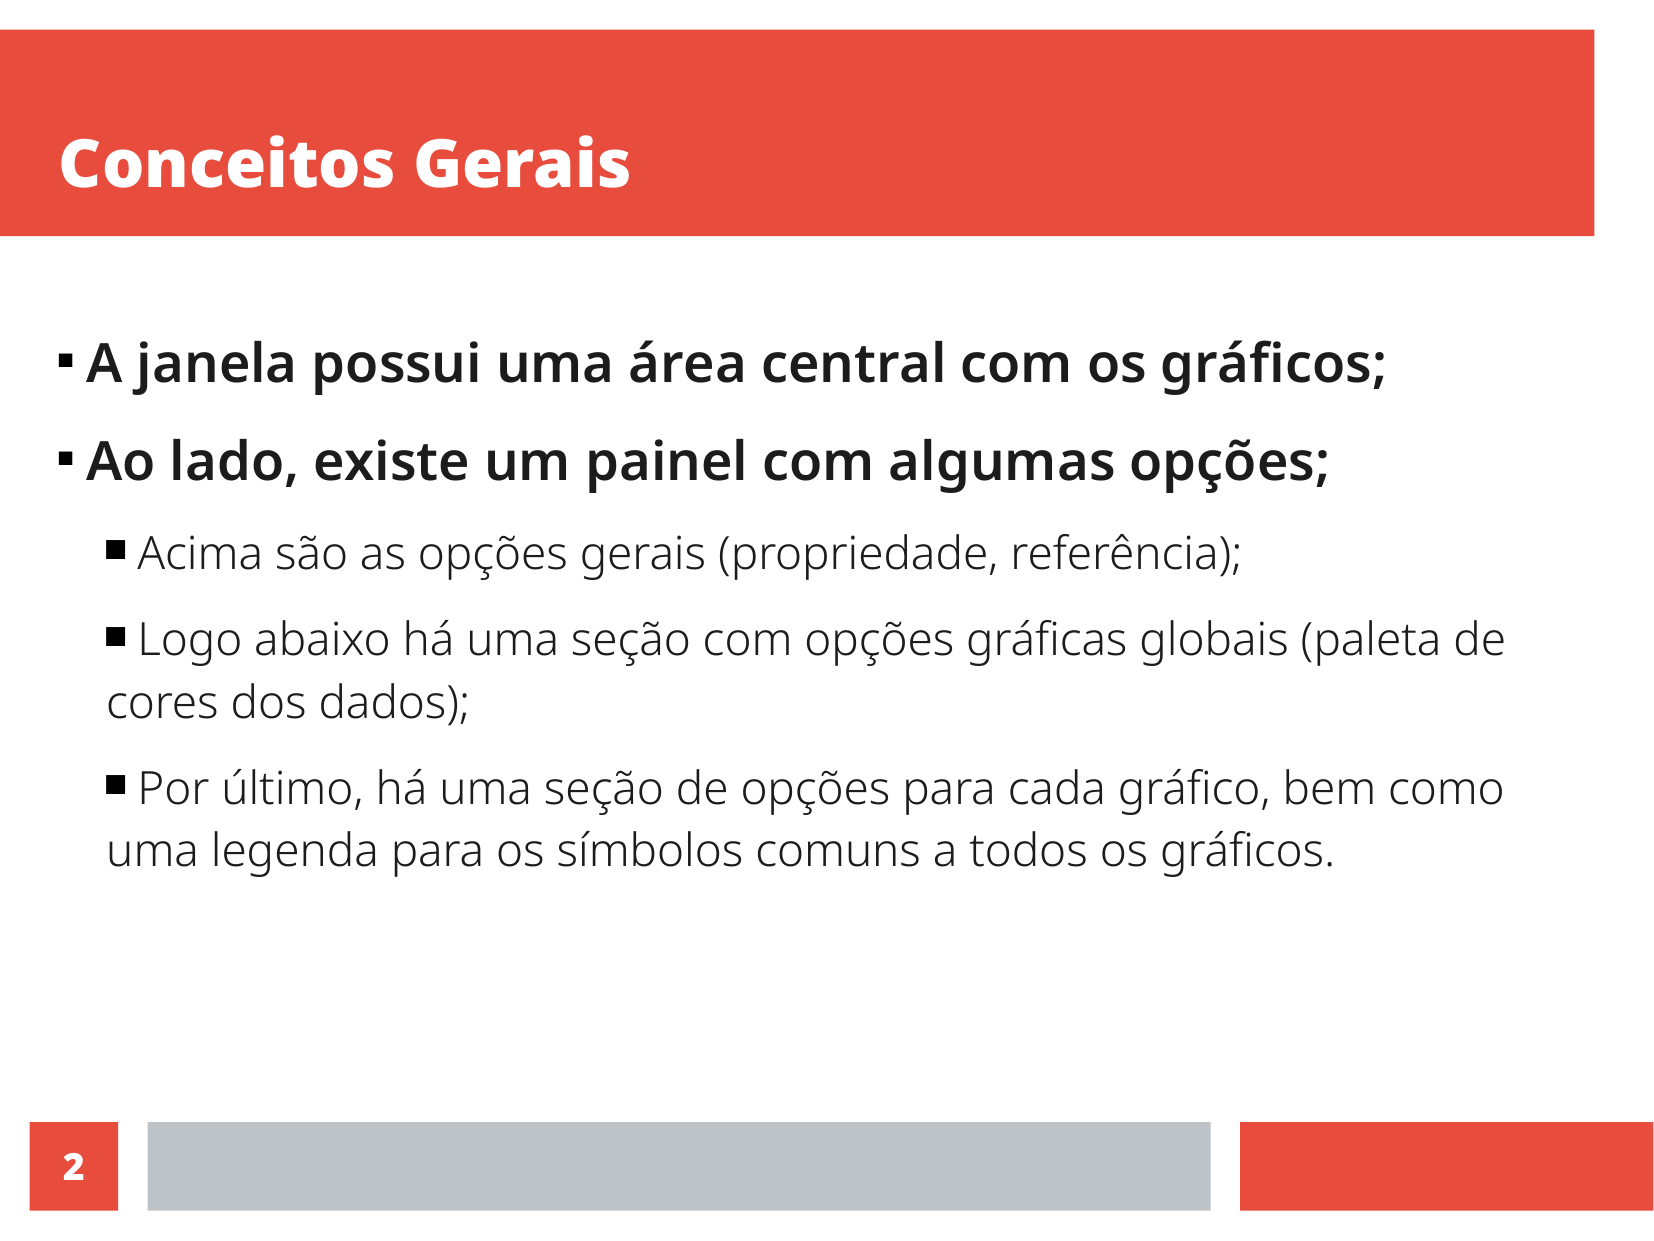

# Conceitos Gerais
 A janela possui uma área central com os gráficos;
 Ao lado, existe um painel com algumas opções;
 Acima são as opções gerais (propriedade, referência);
 Logo abaixo há uma seção com opções gráficas globais (paleta de cores dos dados);
 Por último, há uma seção de opções para cada gráfico, bem como uma legenda para os símbolos comuns a todos os gráficos.
2